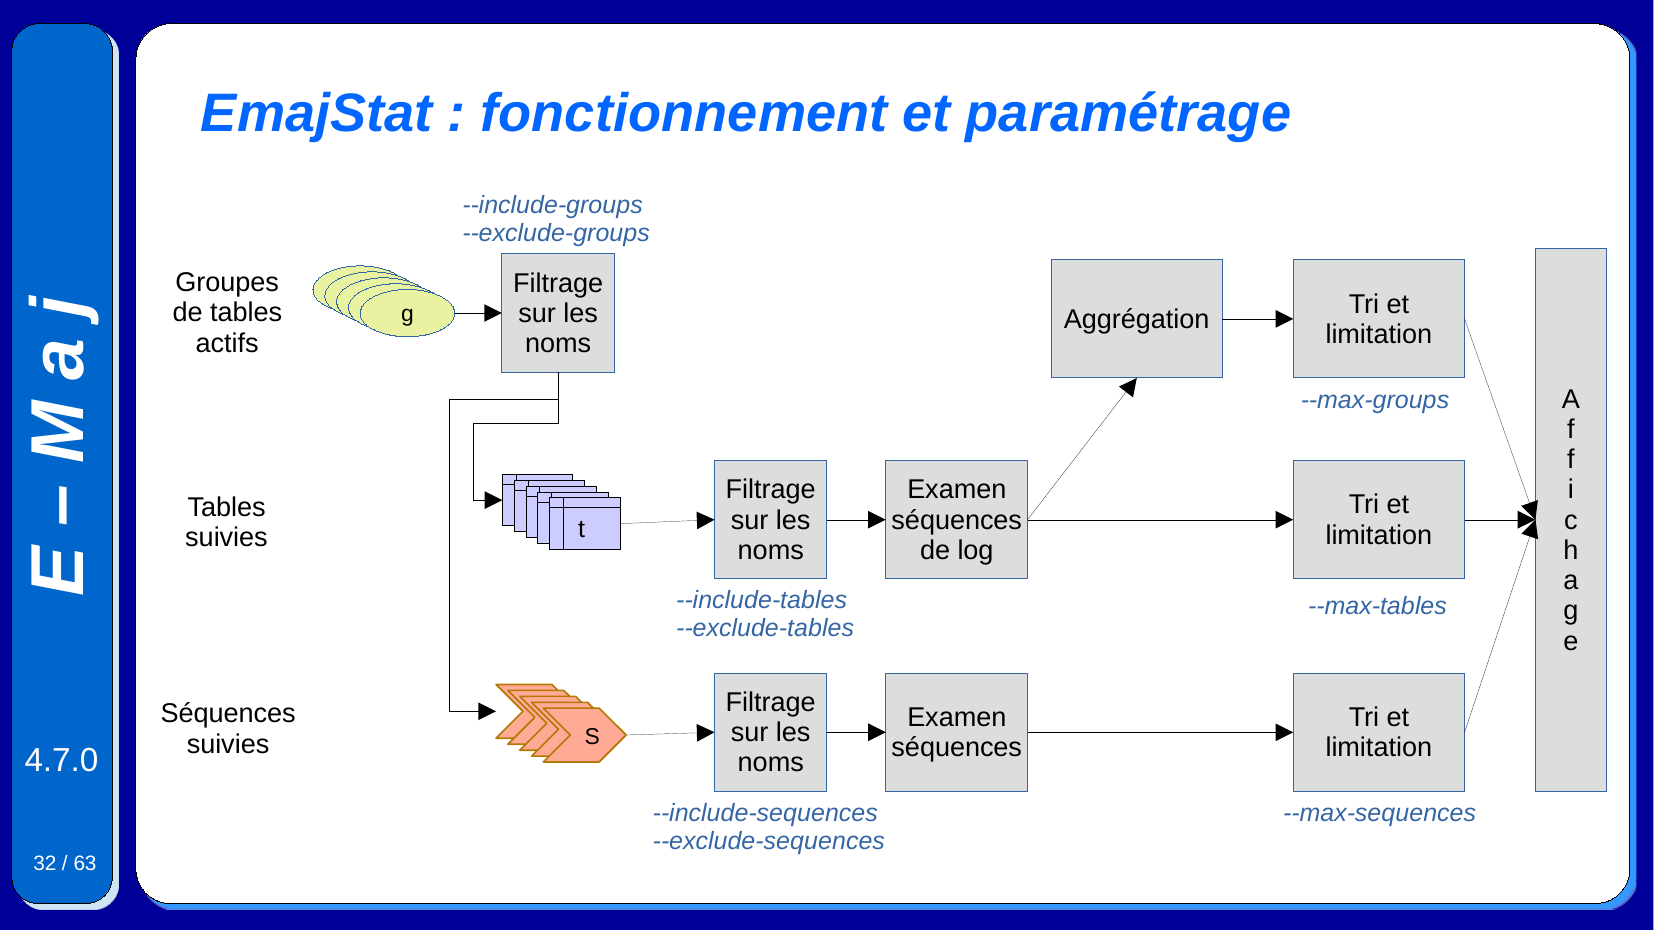

# EmajStat : fonctionnement et paramétrage
--include-groups
--exclude-groups
A
f
f
i
c
h
a
g
e
Filtre
sur les
noms
Filtrage
sur les
noms
Groupes
de tables
actifs
Aggrégation
Tri et
limitation
g
--max-groups
Filtrage
sur les
noms
Examen
séquences
de log
Tri et
limitation
Tables
suivies
t
--include-tables
--exclude-tables
--max-tables
Filtrage
sur les
noms
Examen
séquences
Tri et
limitation
S
Séquences
suivies
S
--include-sequences
--exclude-sequences
--max-sequences